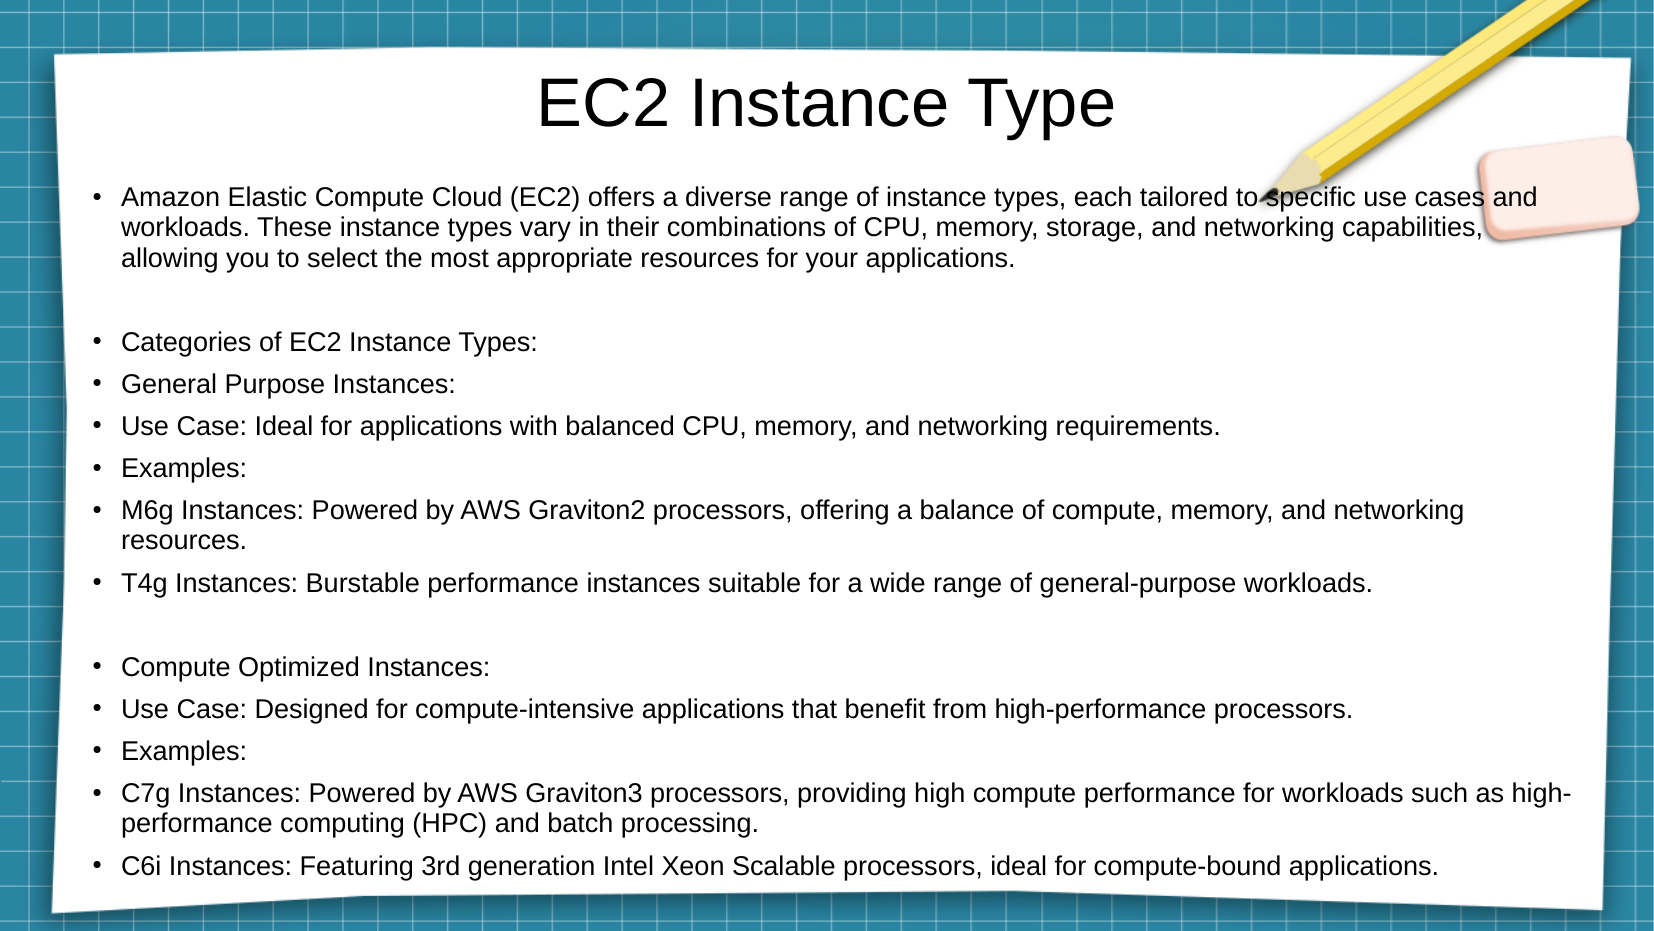

# EC2 Instance Type
Amazon Elastic Compute Cloud (EC2) offers a diverse range of instance types, each tailored to specific use cases and workloads. These instance types vary in their combinations of CPU, memory, storage, and networking capabilities, allowing you to select the most appropriate resources for your applications.
Categories of EC2 Instance Types:
General Purpose Instances:
Use Case: Ideal for applications with balanced CPU, memory, and networking requirements.
Examples:
M6g Instances: Powered by AWS Graviton2 processors, offering a balance of compute, memory, and networking resources.
T4g Instances: Burstable performance instances suitable for a wide range of general-purpose workloads.
Compute Optimized Instances:
Use Case: Designed for compute-intensive applications that benefit from high-performance processors.
Examples:
C7g Instances: Powered by AWS Graviton3 processors, providing high compute performance for workloads such as high-performance computing (HPC) and batch processing.
C6i Instances: Featuring 3rd generation Intel Xeon Scalable processors, ideal for compute-bound applications.